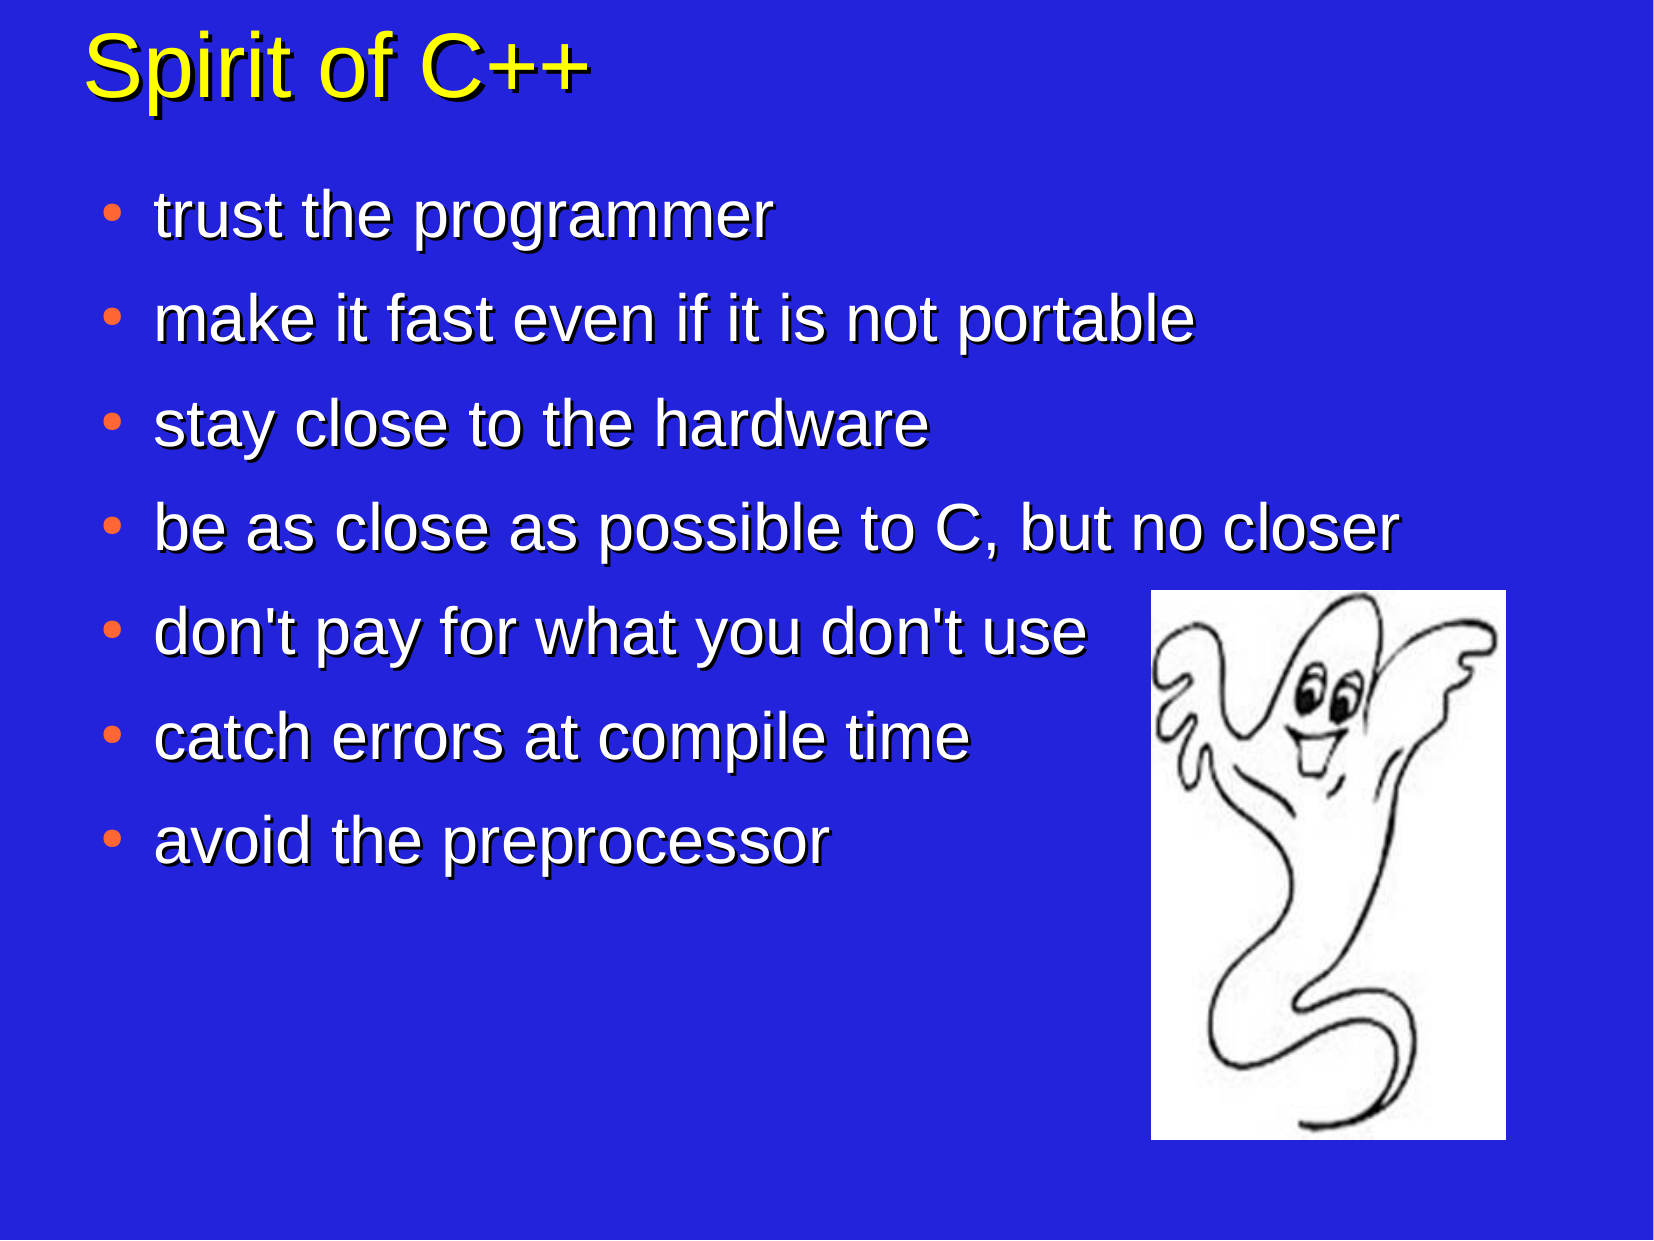

# Spirit of C++
trust the programmer
make it fast even if it is not portable
stay close to the hardware
be as close as possible to C, but no closer
don't pay for what you don't use
catch errors at compile time
avoid the preprocessor